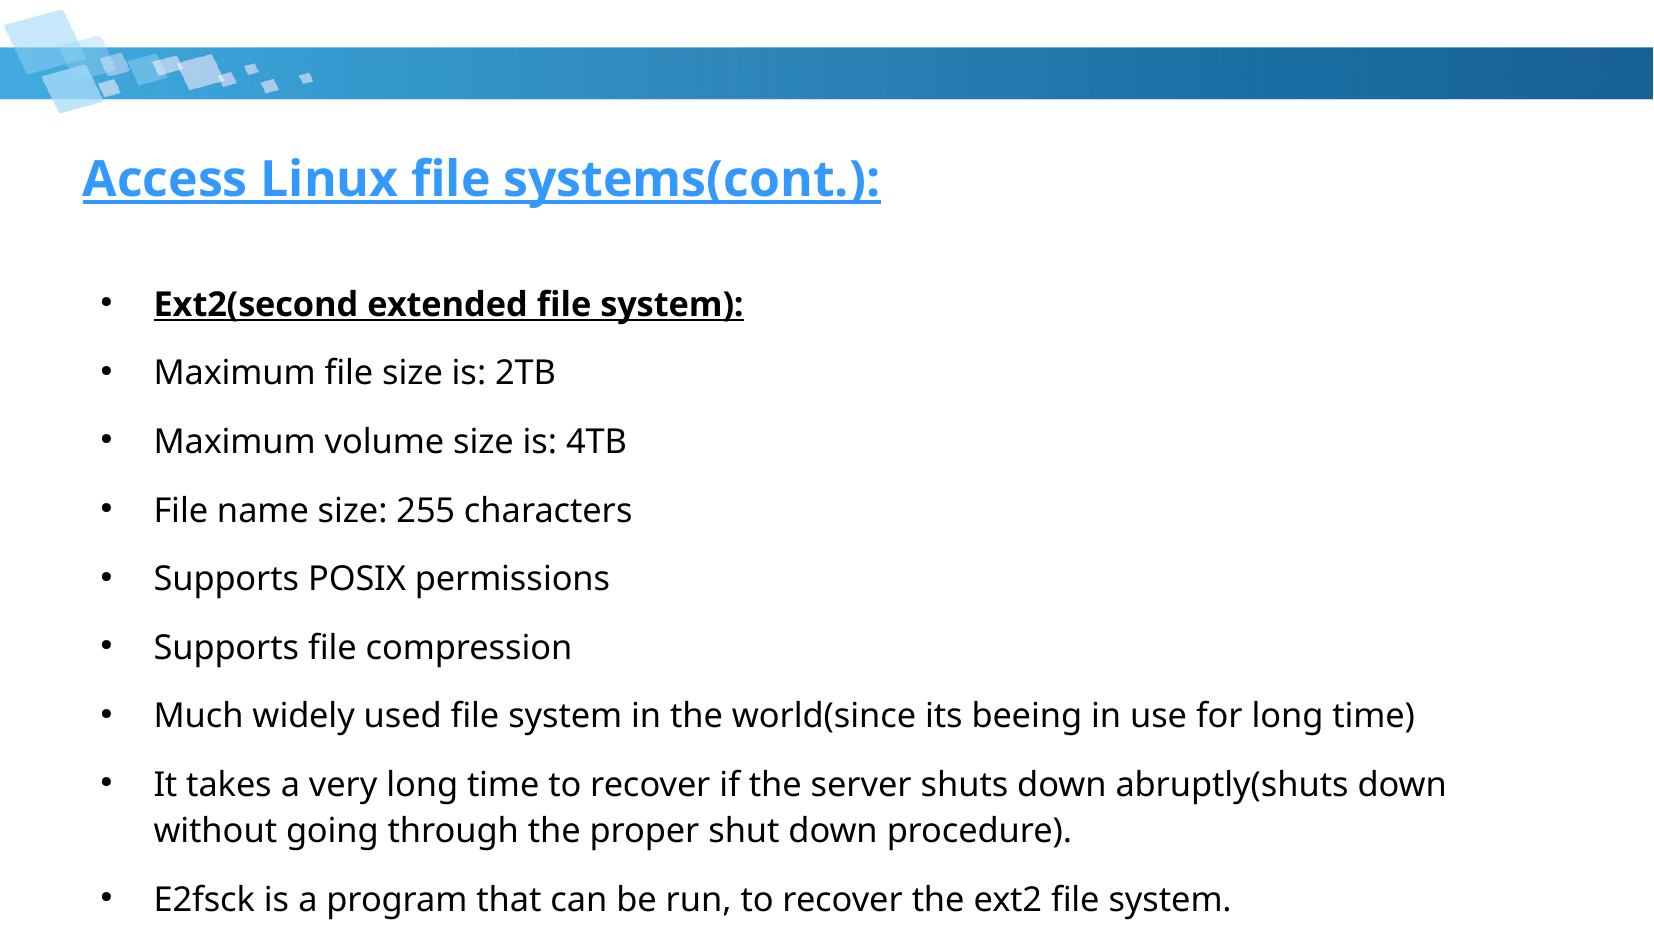

# Access Linux file systems(cont.):
Ext2(second extended file system):
Maximum file size is: 2TB
Maximum volume size is: 4TB
File name size: 255 characters
Supports POSIX permissions
Supports file compression
Much widely used file system in the world(since its beeing in use for long time)
It takes a very long time to recover if the server shuts down abruptly(shuts down without going through the proper shut down procedure).
E2fsck is a program that can be run, to recover the ext2 file system.
E2fsck checks the entire file system, instead of checking for just few file which are involved in that shut down process. Wich can take a very long time(15-50 mins)